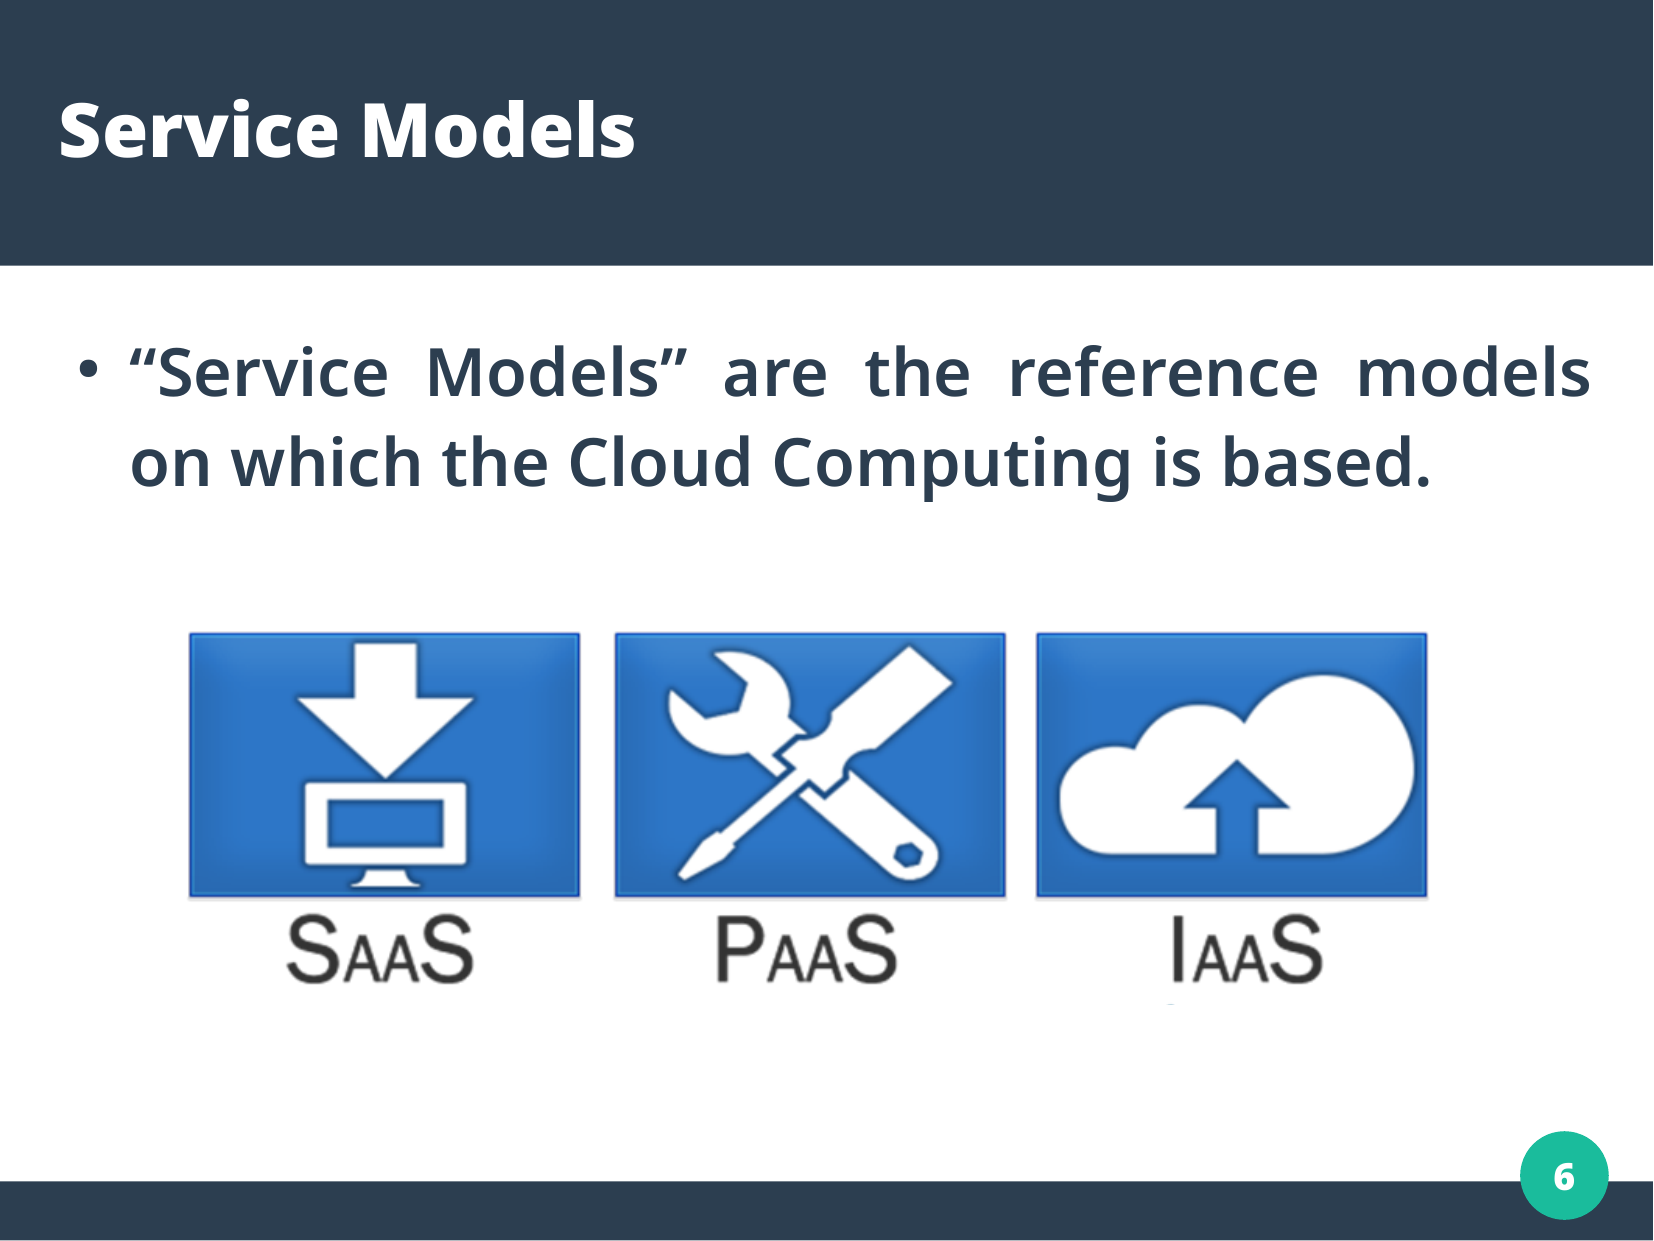

# Service Models
“Service Models” are the reference models on which the Cloud Computing is based.
6